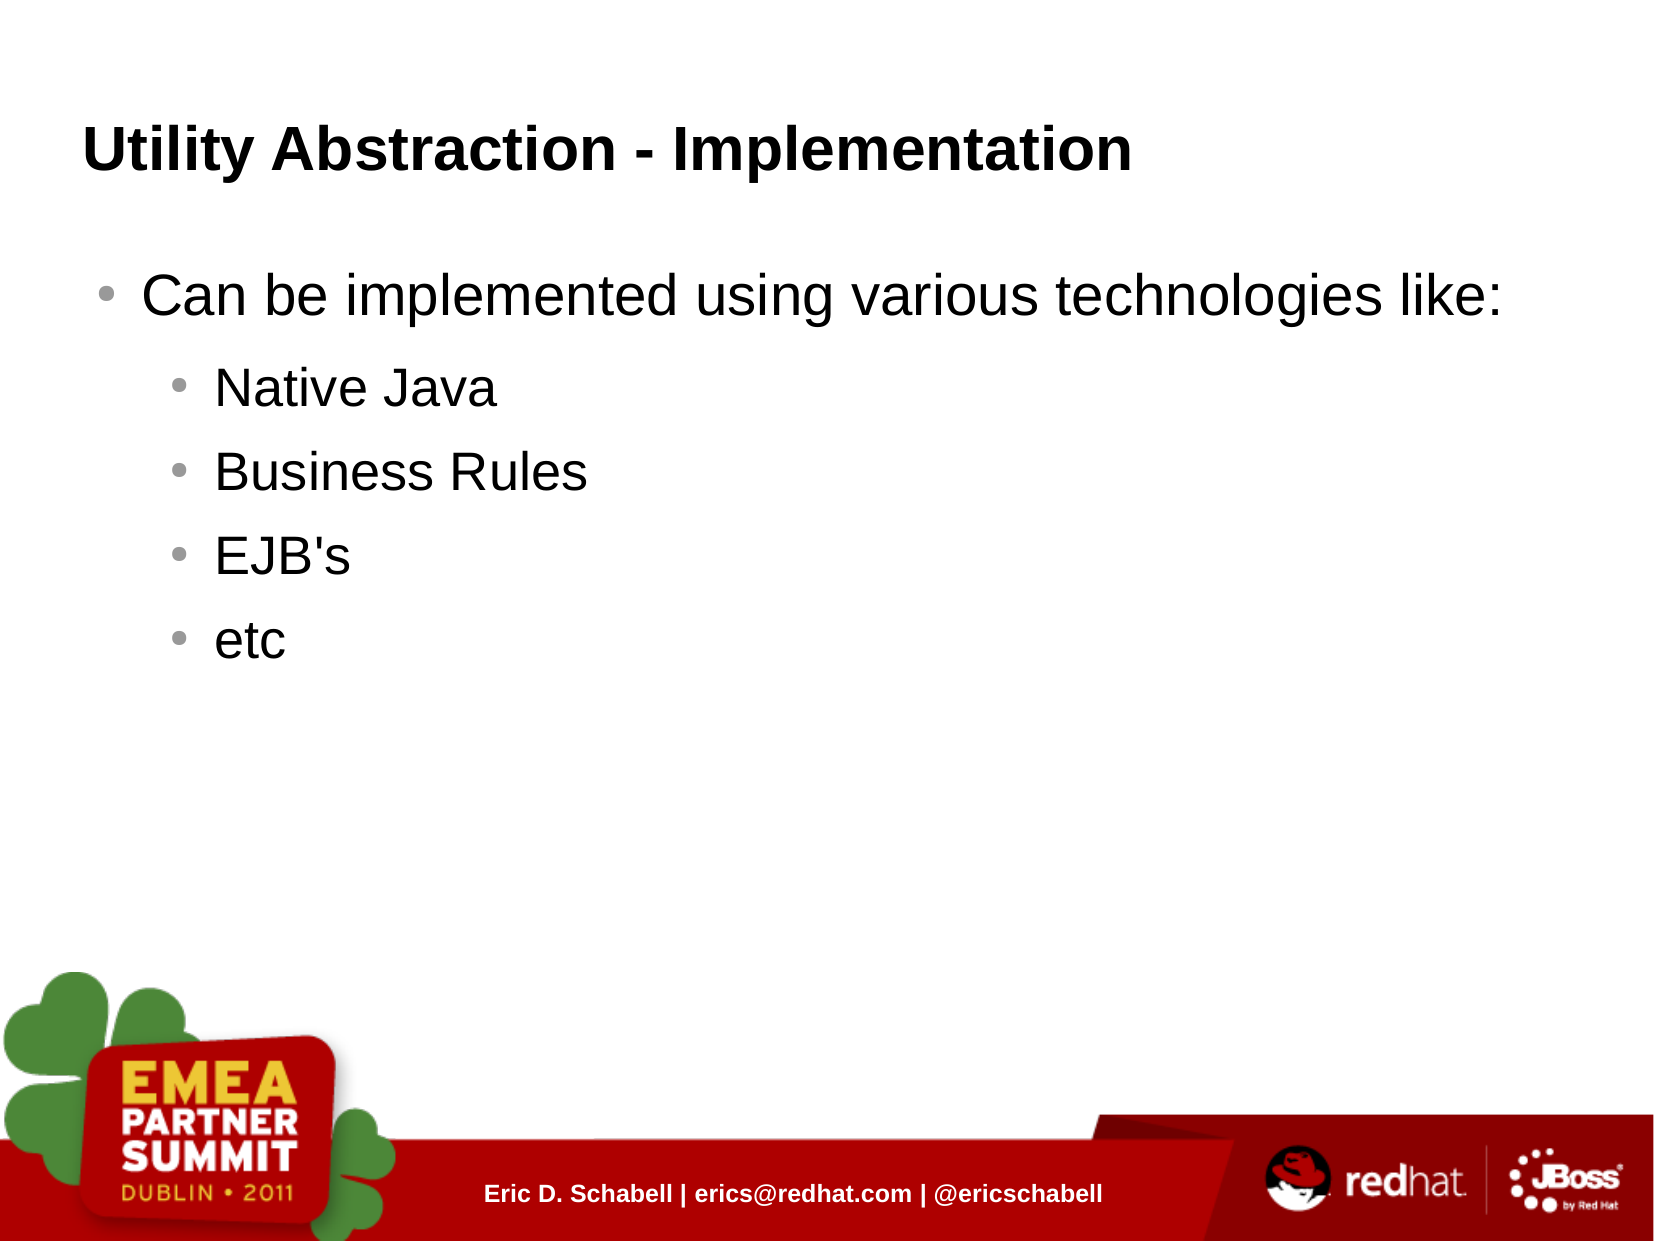

# Utility Abstraction - Implementation
Can be implemented using various technologies like:
Native Java
Business Rules
EJB's
etc